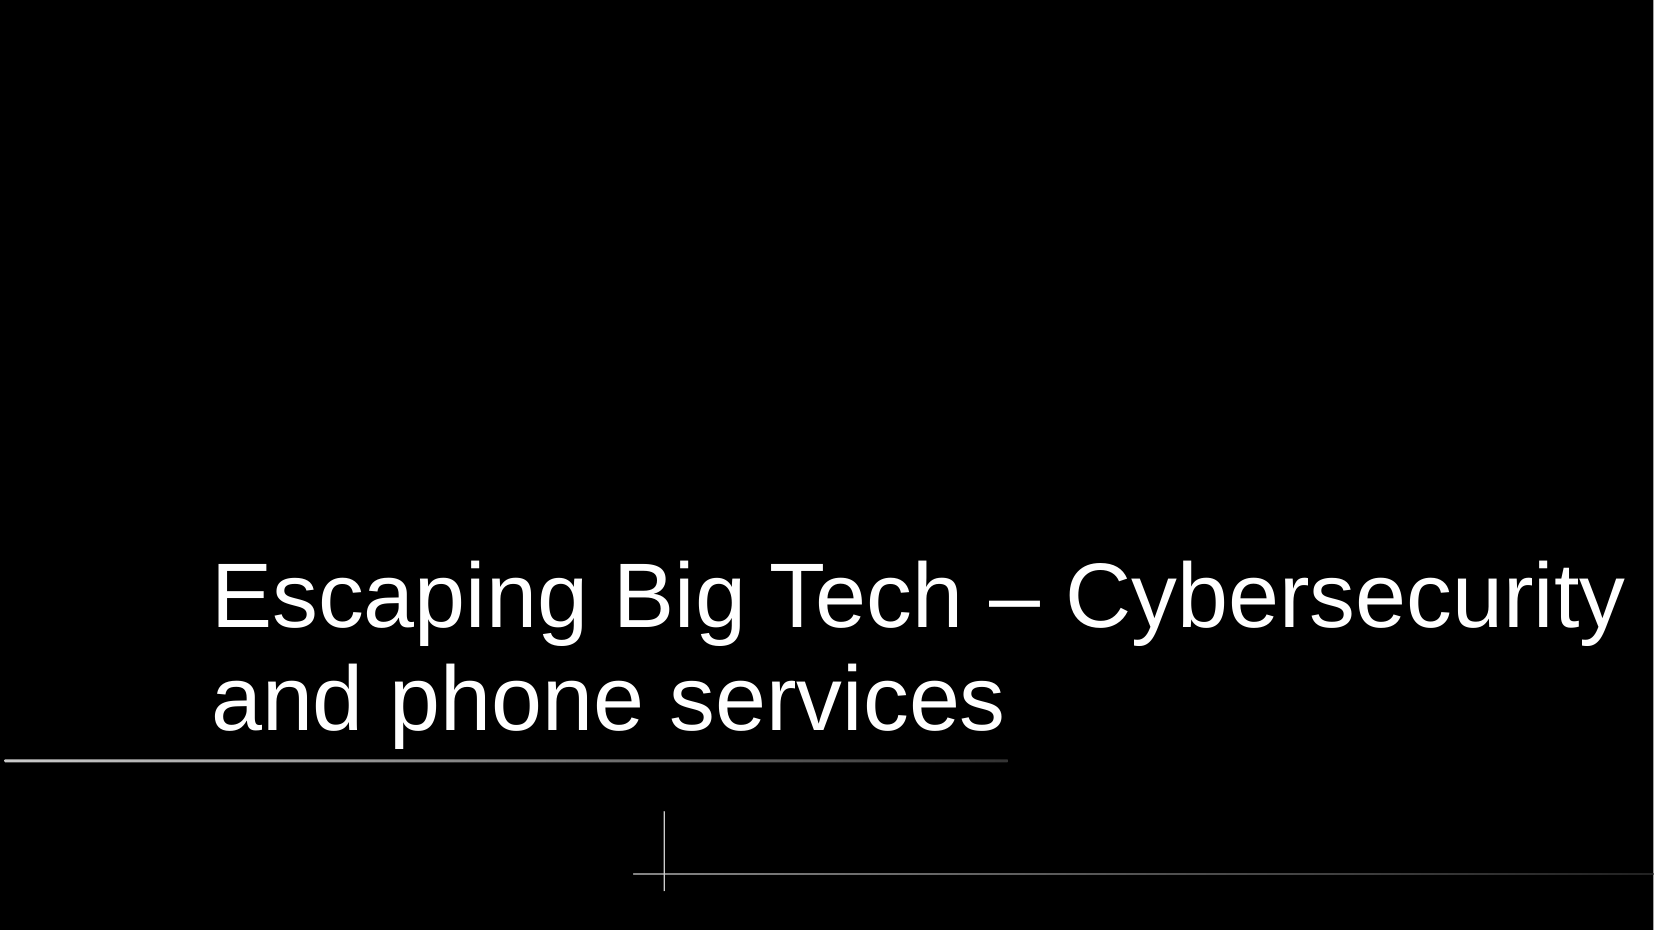

# Escaping Big Tech – Cybersecurity and phone services